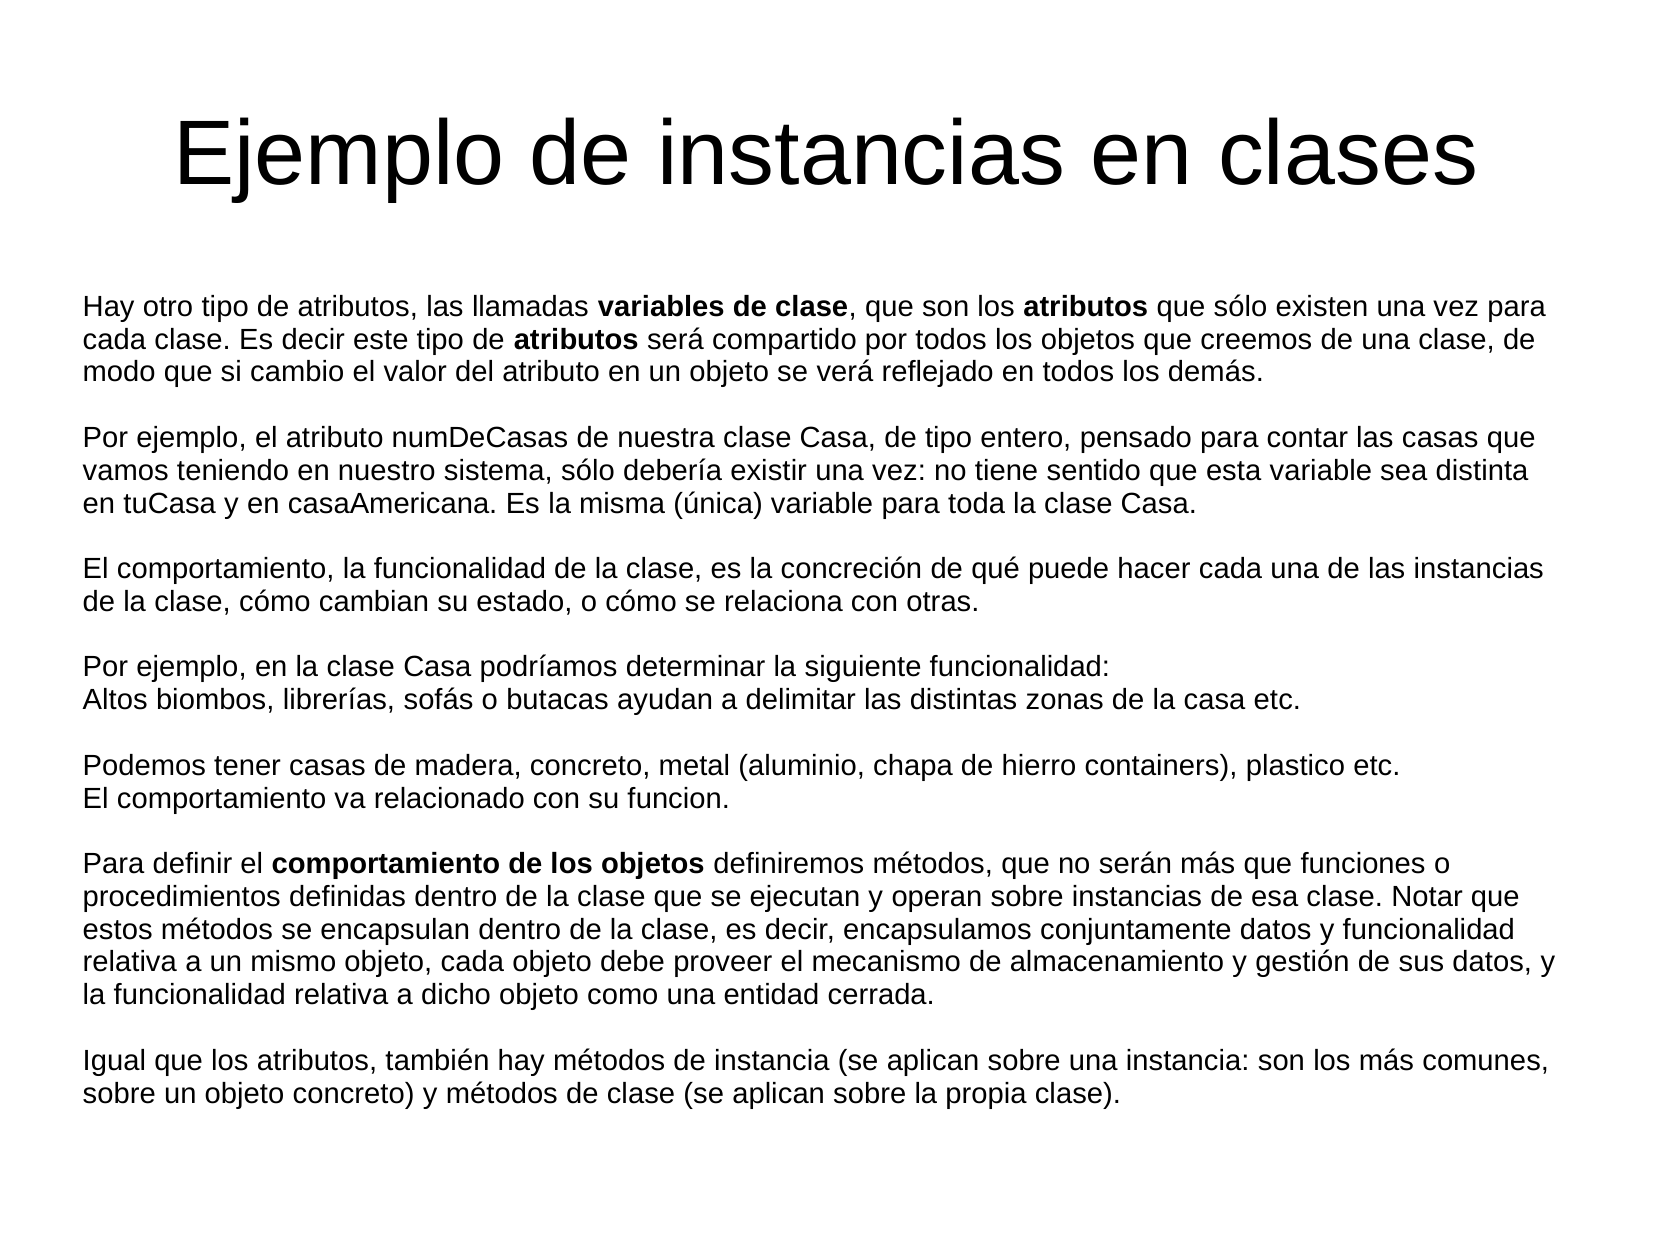

# Ejemplo de instancias en clases
Hay otro tipo de atributos, las llamadas variables de clase, que son los atributos que sólo existen una vez para cada clase. Es decir este tipo de atributos será compartido por todos los objetos que creemos de una clase, de modo que si cambio el valor del atributo en un objeto se verá reflejado en todos los demás.
Por ejemplo, el atributo numDeCasas de nuestra clase Casa, de tipo entero, pensado para contar las casas que vamos teniendo en nuestro sistema, sólo debería existir una vez: no tiene sentido que esta variable sea distinta en tuCasa y en casaAmericana. Es la misma (única) variable para toda la clase Casa.
El comportamiento, la funcionalidad de la clase, es la concreción de qué puede hacer cada una de las instancias de la clase, cómo cambian su estado, o cómo se relaciona con otras.
Por ejemplo, en la clase Casa podríamos determinar la siguiente funcionalidad:
Altos biombos, librerías, sofás o butacas ayudan a delimitar las distintas zonas de la casa etc.
Podemos tener casas de madera, concreto, metal (aluminio, chapa de hierro containers), plastico etc.
El comportamiento va relacionado con su funcion.
Para definir el comportamiento de los objetos definiremos métodos, que no serán más que funciones o procedimientos definidas dentro de la clase que se ejecutan y operan sobre instancias de esa clase. Notar que estos métodos se encapsulan dentro de la clase, es decir, encapsulamos conjuntamente datos y funcionalidad relativa a un mismo objeto, cada objeto debe proveer el mecanismo de almacenamiento y gestión de sus datos, y la funcionalidad relativa a dicho objeto como una entidad cerrada.
Igual que los atributos, también hay métodos de instancia (se aplican sobre una instancia: son los más comunes, sobre un objeto concreto) y métodos de clase (se aplican sobre la propia clase).